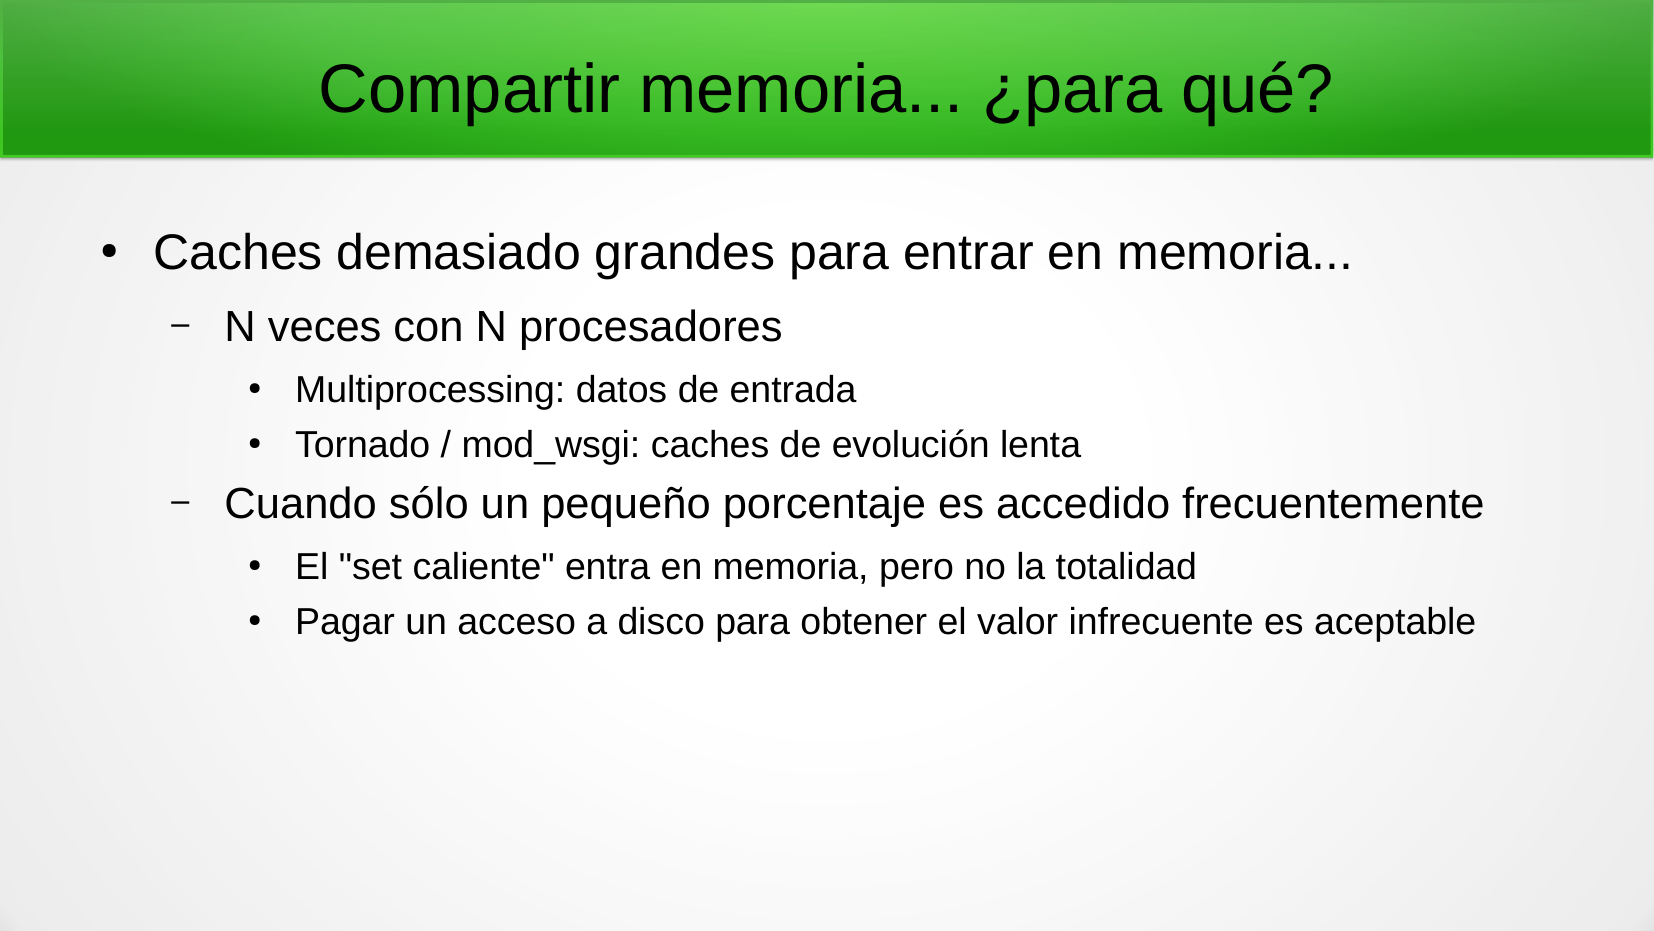

# Compartir memoria... ¿para qué?
Caches demasiado grandes para entrar en memoria...
N veces con N procesadores
Multiprocessing: datos de entrada
Tornado / mod_wsgi: caches de evolución lenta
Cuando sólo un pequeño porcentaje es accedido frecuentemente
El "set caliente" entra en memoria, pero no la totalidad
Pagar un acceso a disco para obtener el valor infrecuente es aceptable